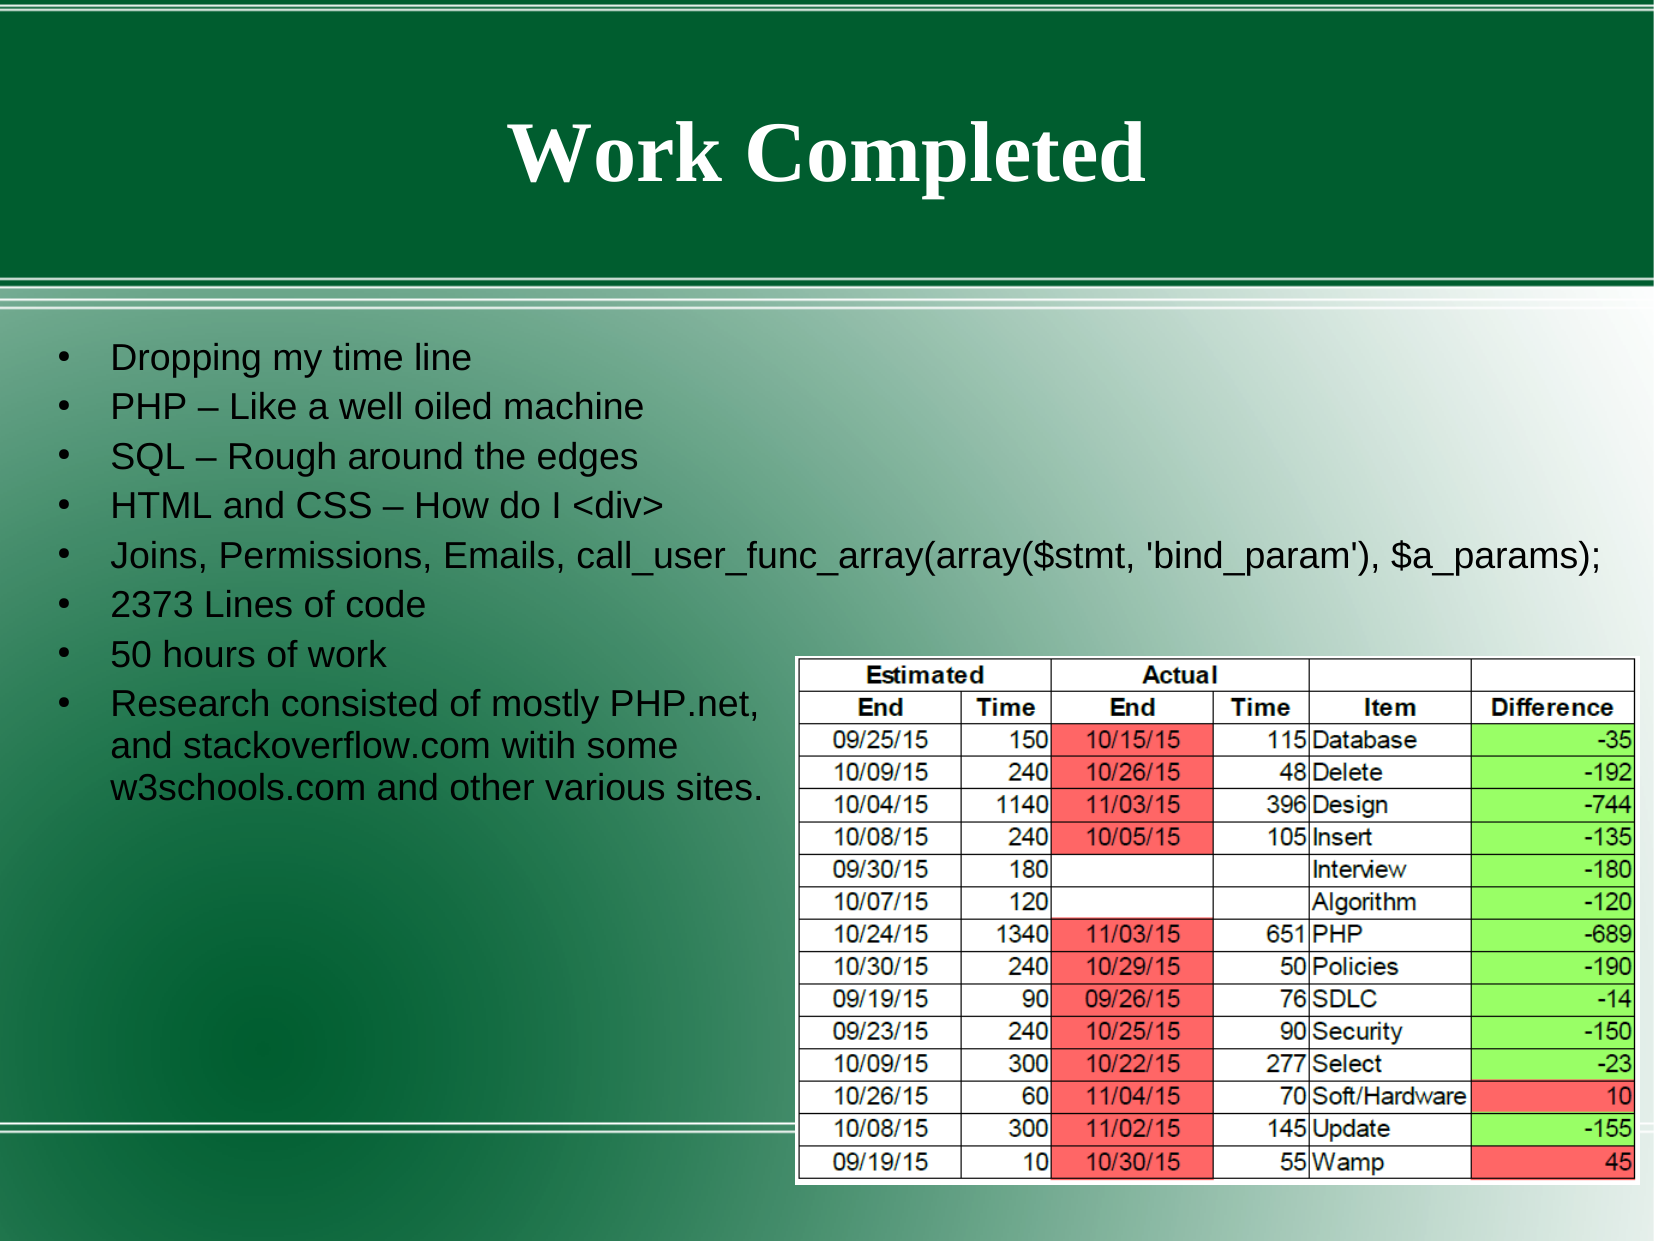

# Work Completed
Dropping my time line
PHP – Like a well oiled machine
SQL – Rough around the edges
HTML and CSS – How do I <div>
Joins, Permissions, Emails, call_user_func_array(array($stmt, 'bind_param'), $a_params);
2373 Lines of code
50 hours of work
Research consisted of mostly PHP.net,
and stackoverflow.com witih some
w3schools.com and other various sites.